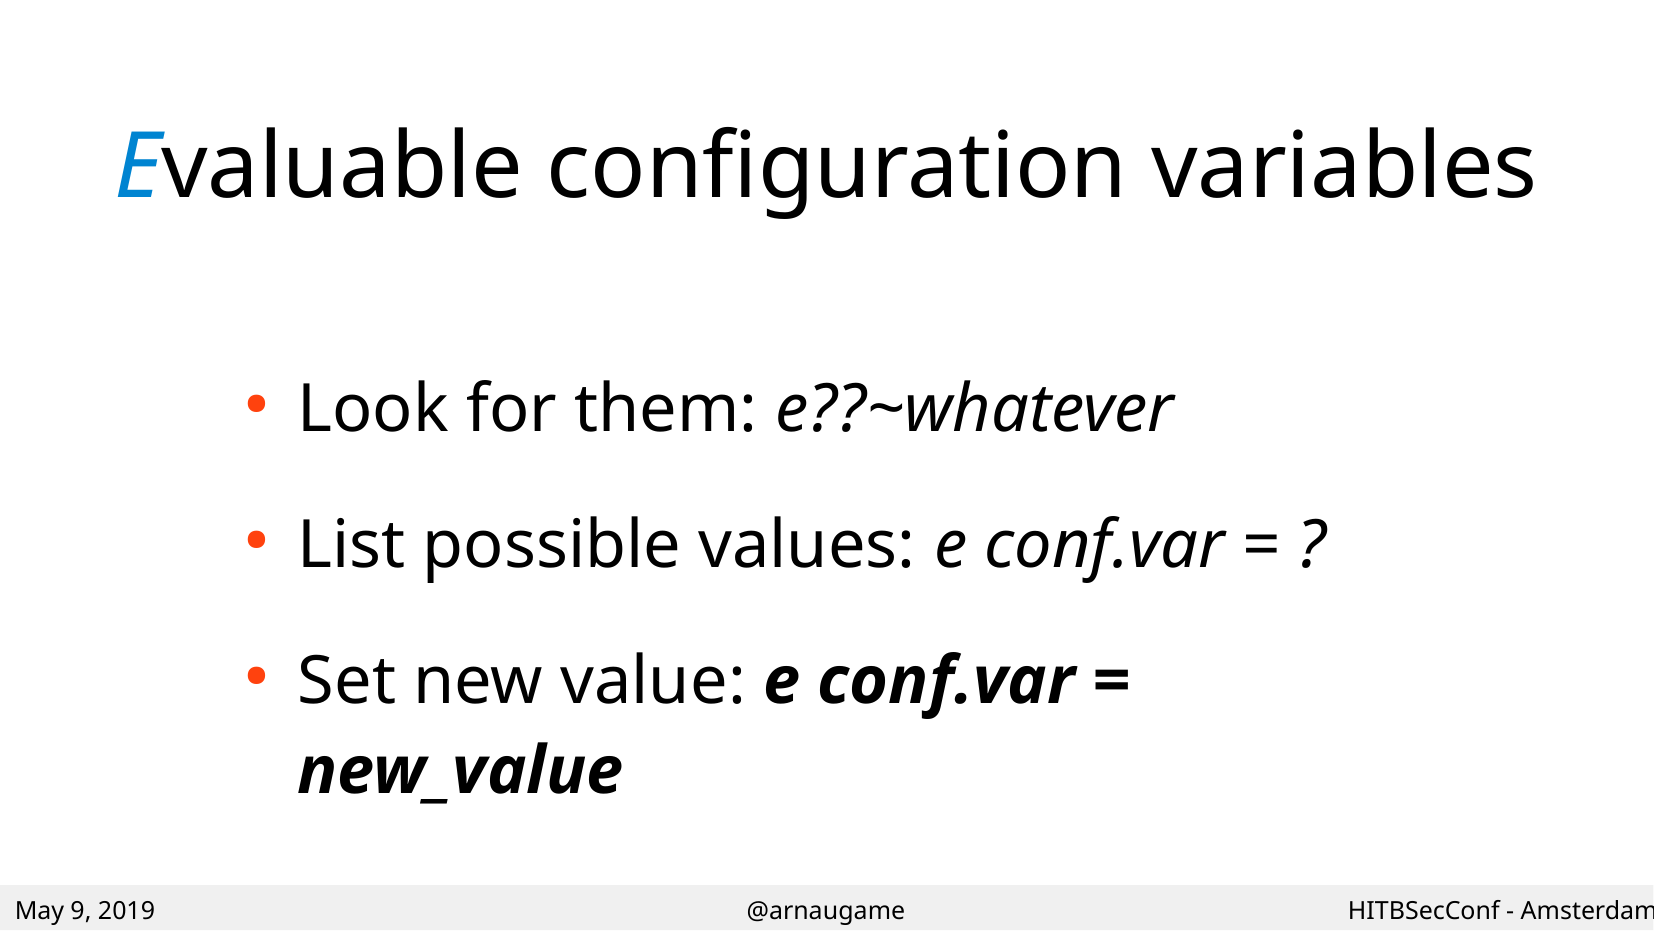

# Evaluable configuration variables
Look for them: e??~whatever
List possible values: e conf.var = ?
Set new value: e conf.var = new_value
May 9, 2019
@arnaugamez
HITBSecConf - Amsterdam